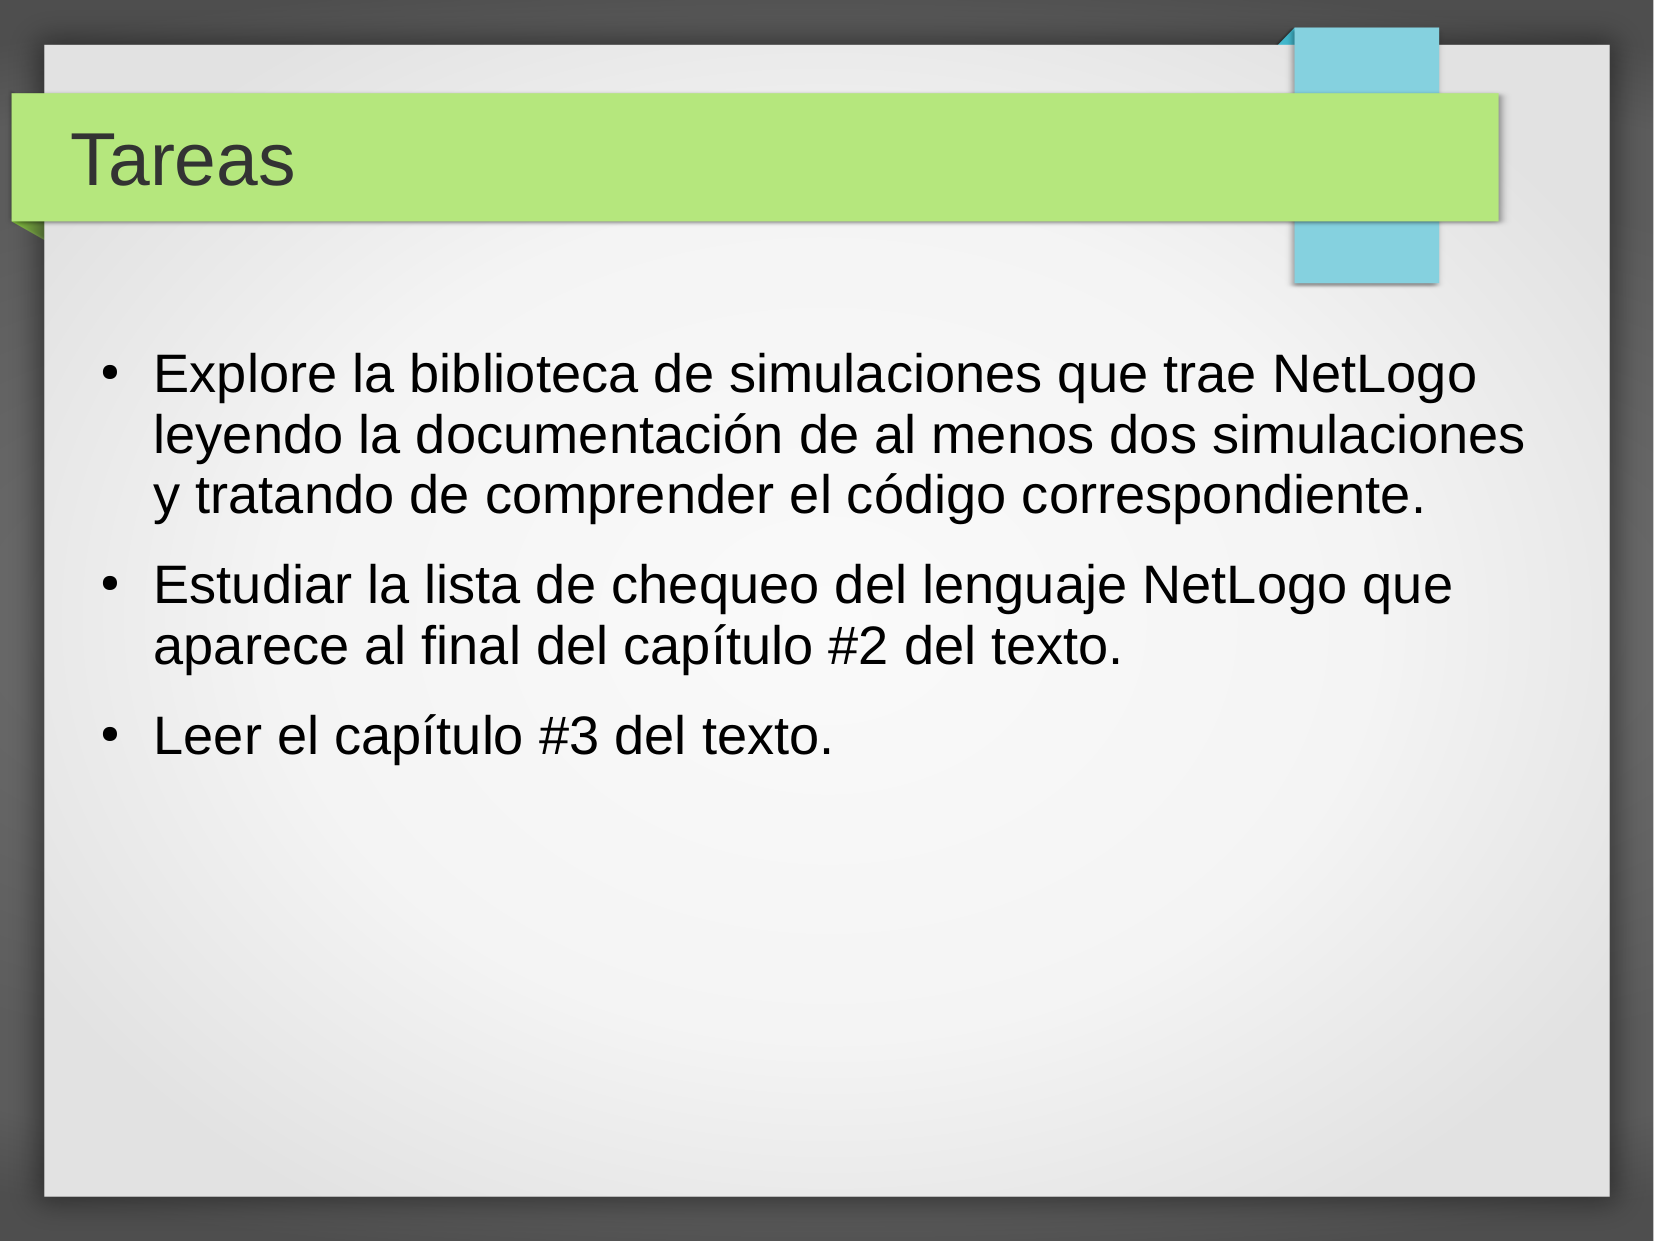

# Tareas
Explore la biblioteca de simulaciones que trae NetLogo leyendo la documentación de al menos dos simulaciones y tratando de comprender el código correspondiente.
Estudiar la lista de chequeo del lenguaje NetLogo que aparece al final del capítulo #2 del texto.
Leer el capítulo #3 del texto.